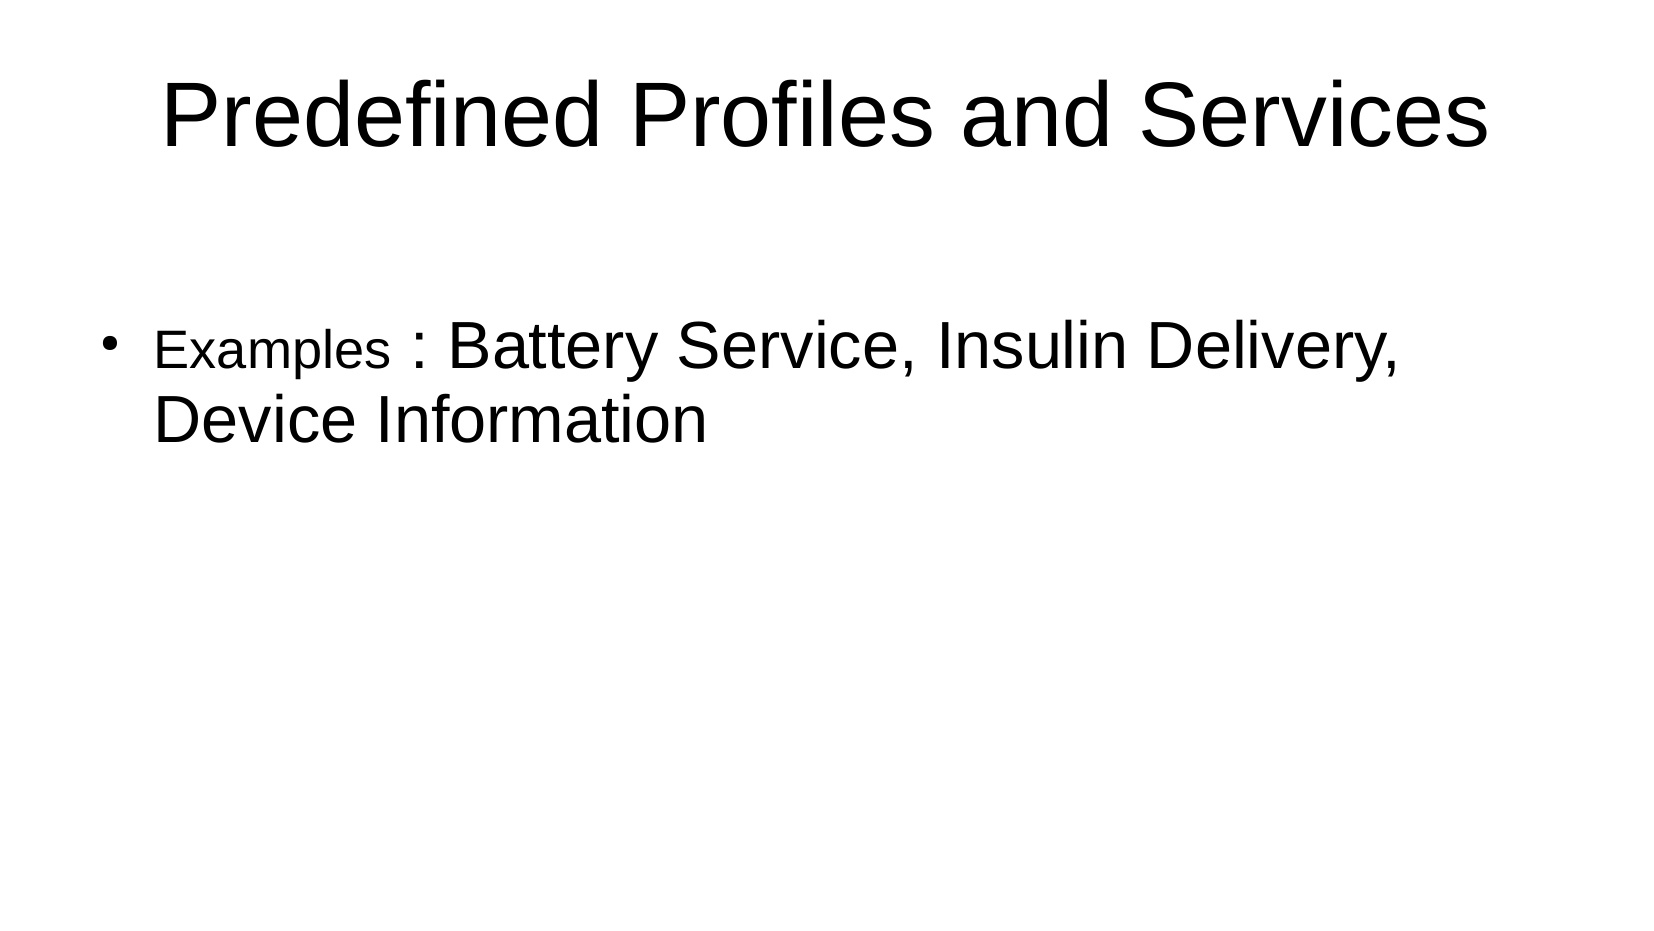

# Predefined Profiles and Services
Examples : Battery Service, Insulin Delivery, Device Information